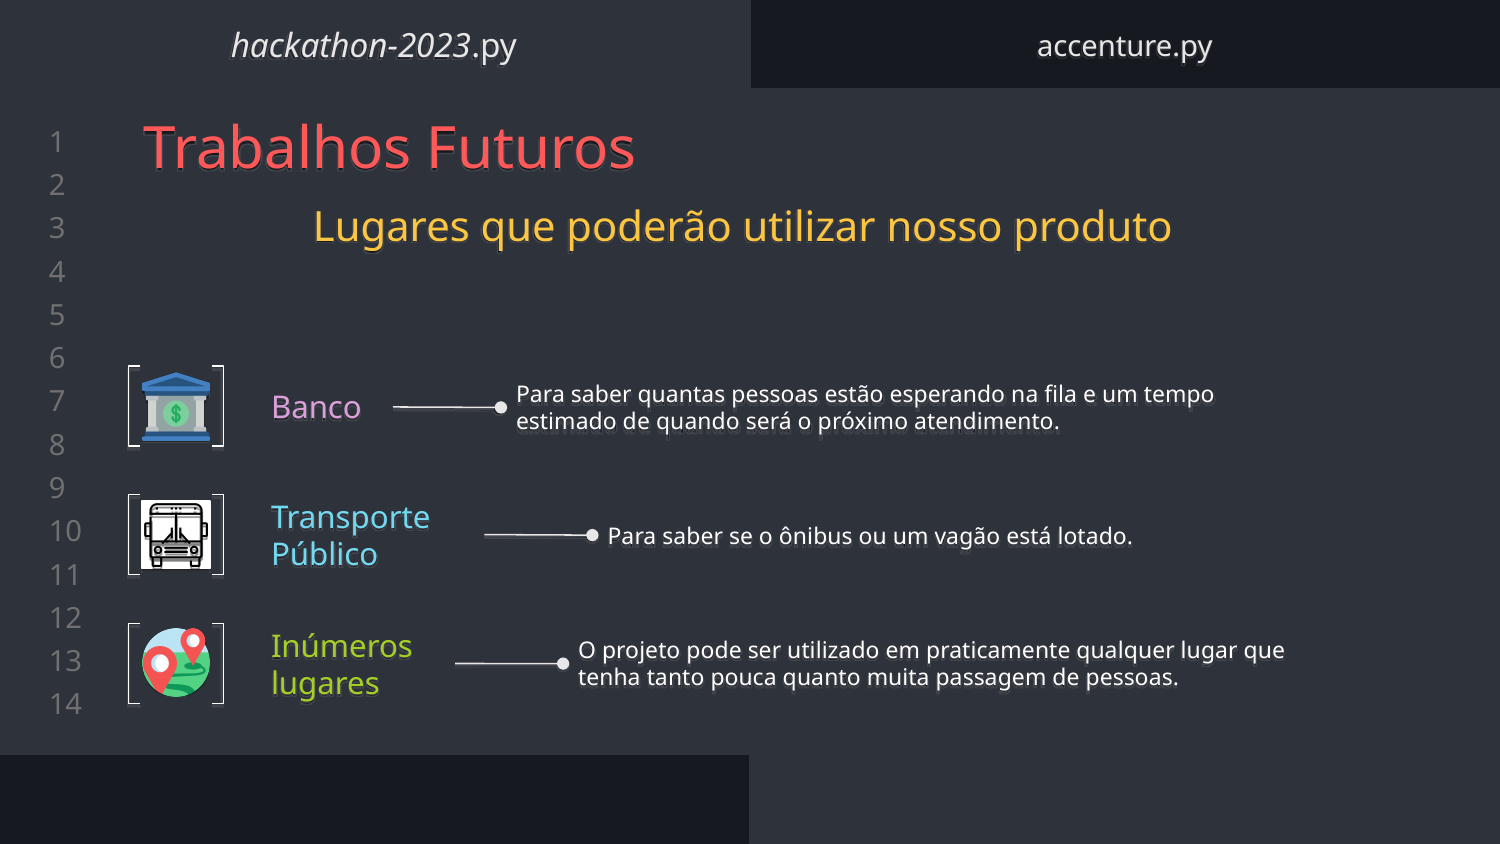

hackathon-2023.py
accenture.py
# Trabalhos Futuros
Lugares que poderão utilizar nosso produto
Banco
Para saber quantas pessoas estão esperando na fila e um tempo estimado de quando será o próximo atendimento.
Transporte Público
Para saber se o ônibus ou um vagão está lotado.
O projeto pode ser utilizado em praticamente qualquer lugar que tenha tanto pouca quanto muita passagem de pessoas.
Inúmeros lugares